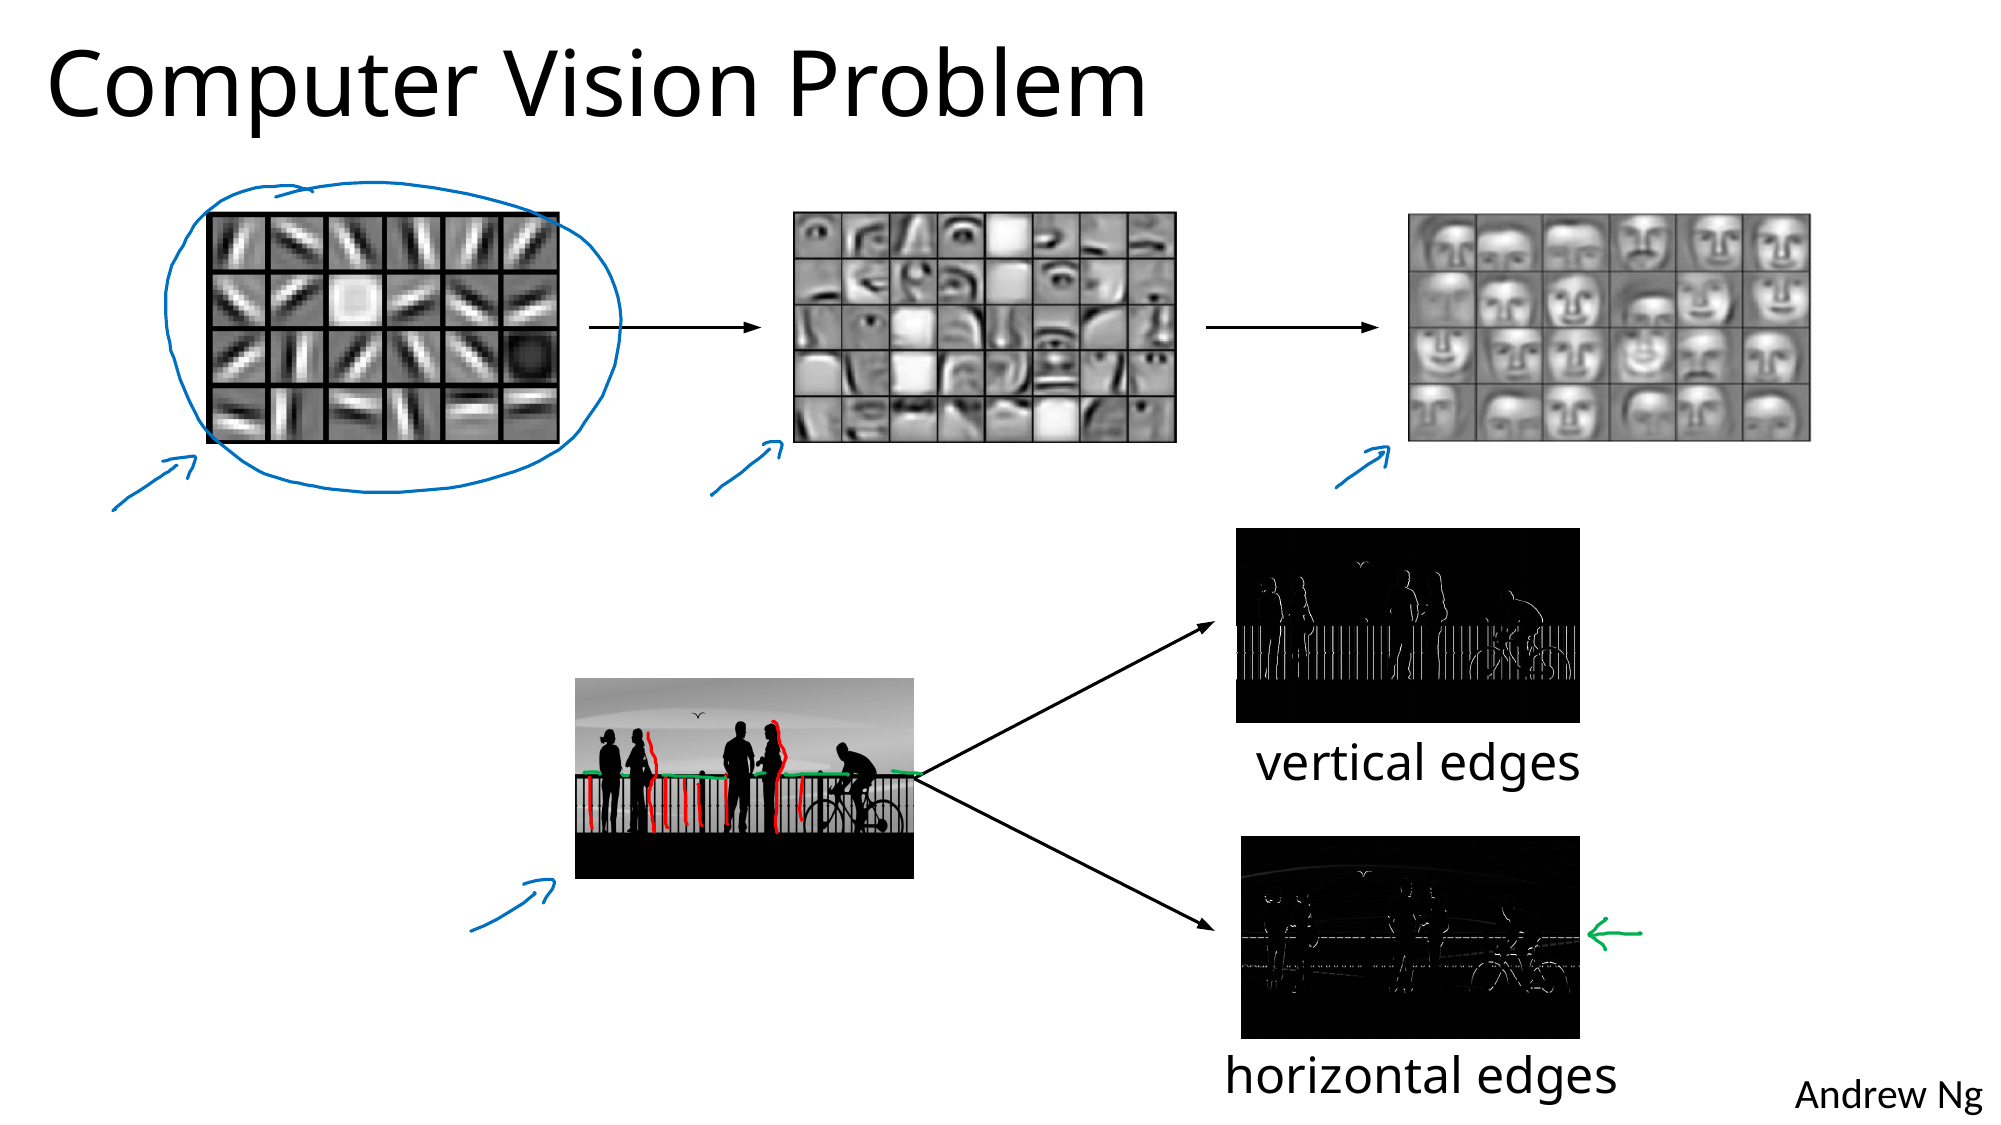

# Computer Vision Problem
vertical edges
horizontal edges